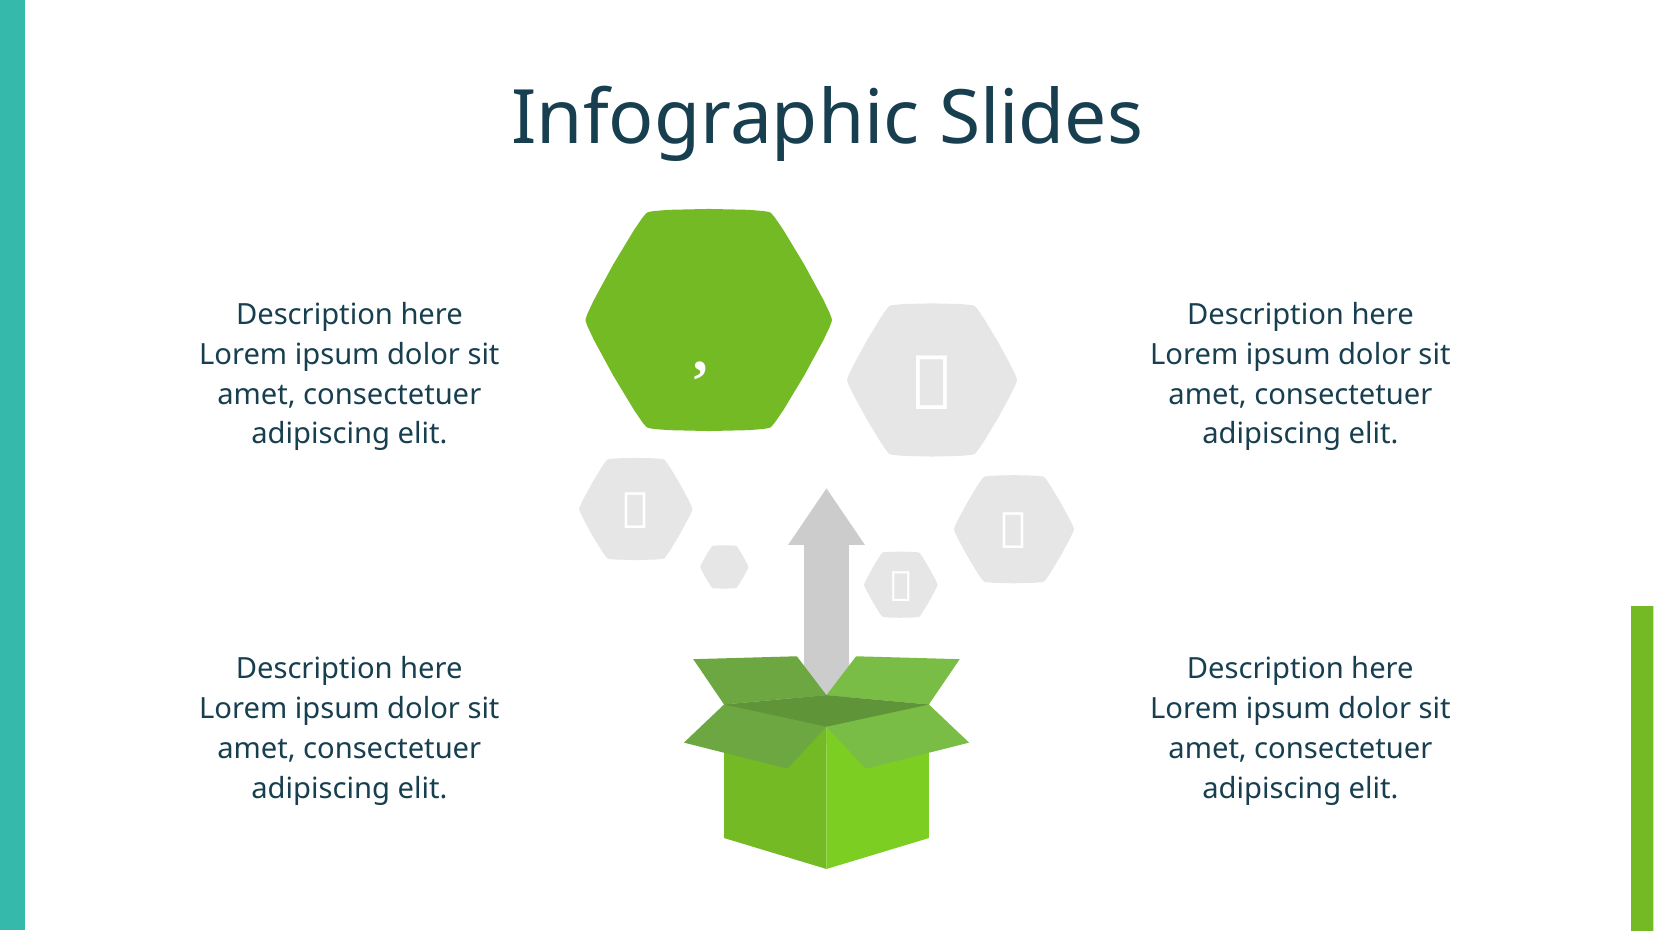

# Infographic Slides

Description here
Lorem ipsum dolor sit amet, consectetuer adipiscing elit.
Description here
Lorem ipsum dolor sit amet, consectetuer adipiscing elit.




Description here
Lorem ipsum dolor sit amet, consectetuer adipiscing elit.
Description here
Lorem ipsum dolor sit amet, consectetuer adipiscing elit.